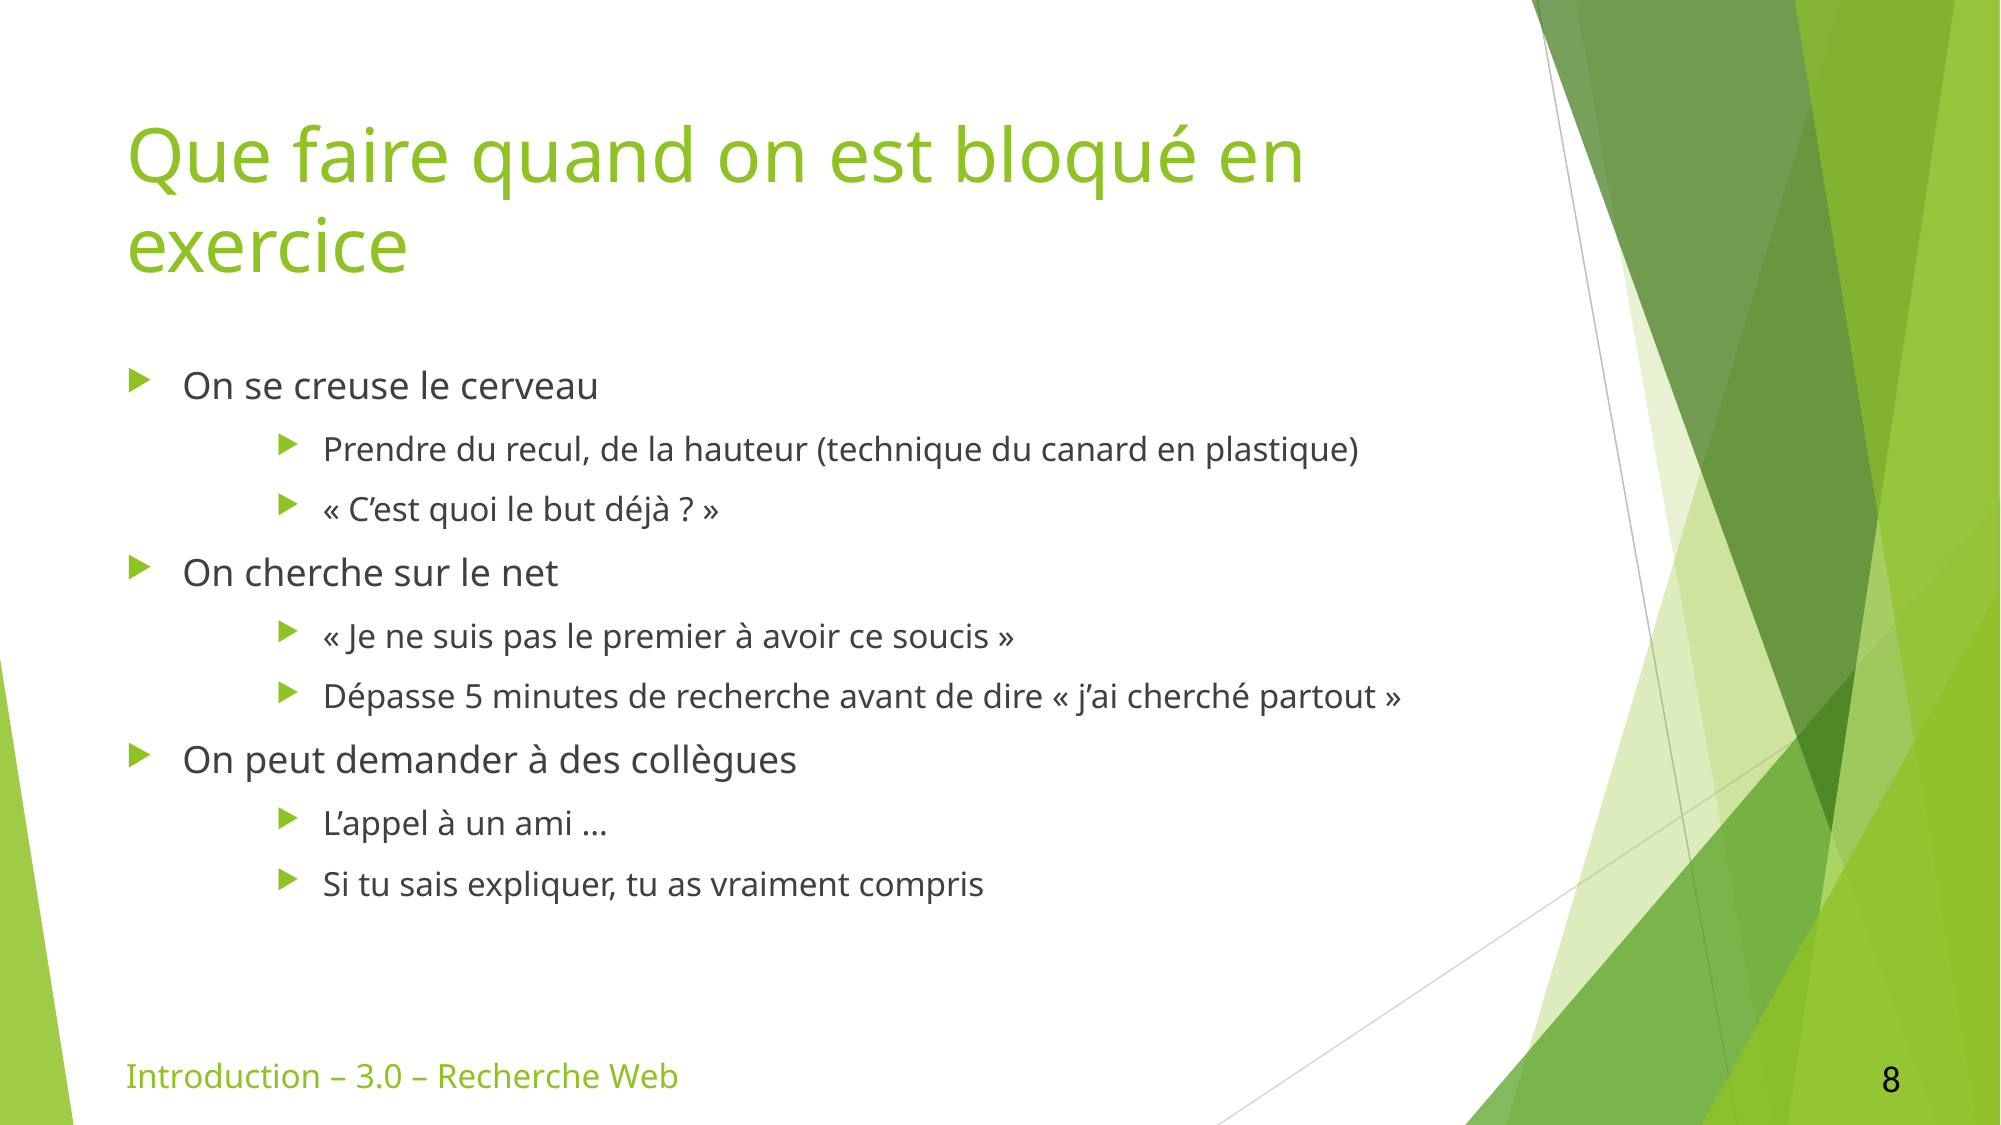

# Que faire quand on est bloqué en exercice
On se creuse le cerveau
Prendre du recul, de la hauteur (technique du canard en plastique)
« C’est quoi le but déjà ? »
On cherche sur le net
« Je ne suis pas le premier à avoir ce soucis »
Dépasse 5 minutes de recherche avant de dire « j’ai cherché partout »
On peut demander à des collègues
L’appel à un ami …
Si tu sais expliquer, tu as vraiment compris
Introduction – 3.0 – Recherche Web